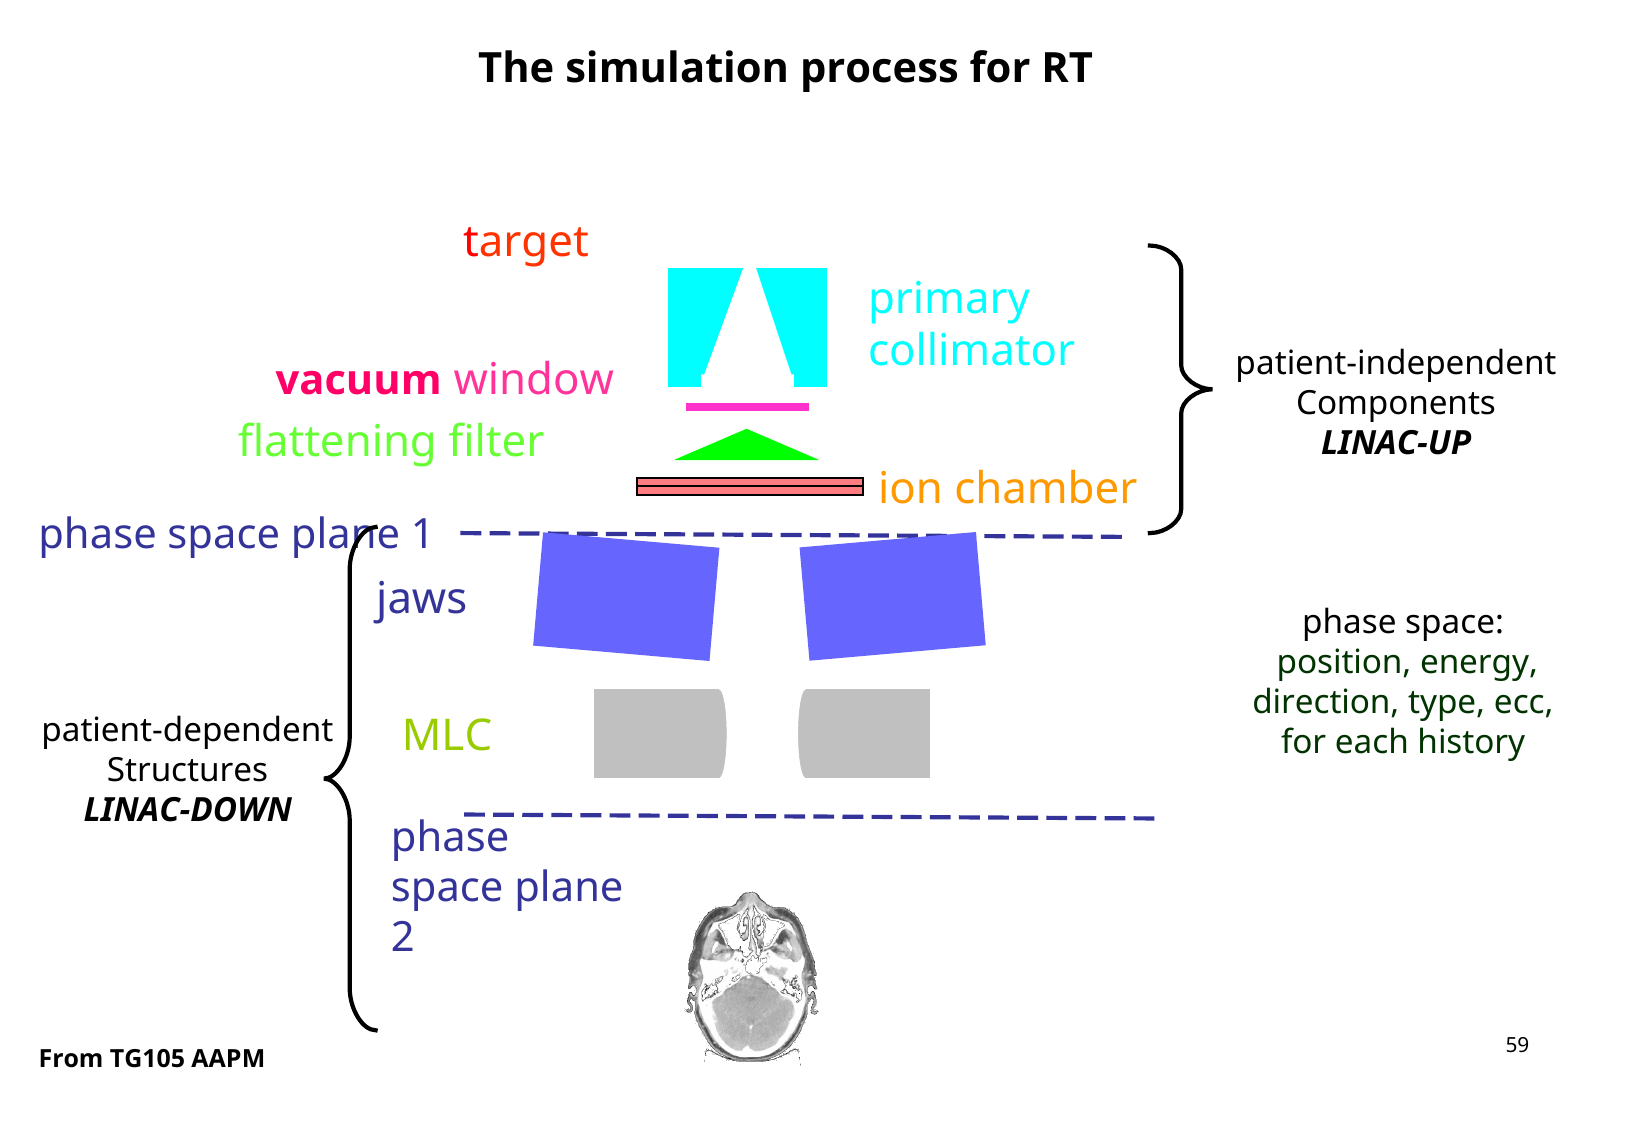

The simulation process for RT
target
primary
collimator
vacuum window
flattening filter
ion chamber
phase space plane 1
patient-independent
Components
LINAC-UP
jaws
MLC
patient-dependent
Structures
LINAC-DOWN
phase space plane 2
From TG105 AAPM
phase space:
 position, energy, direction, type, ecc,
for each history
59